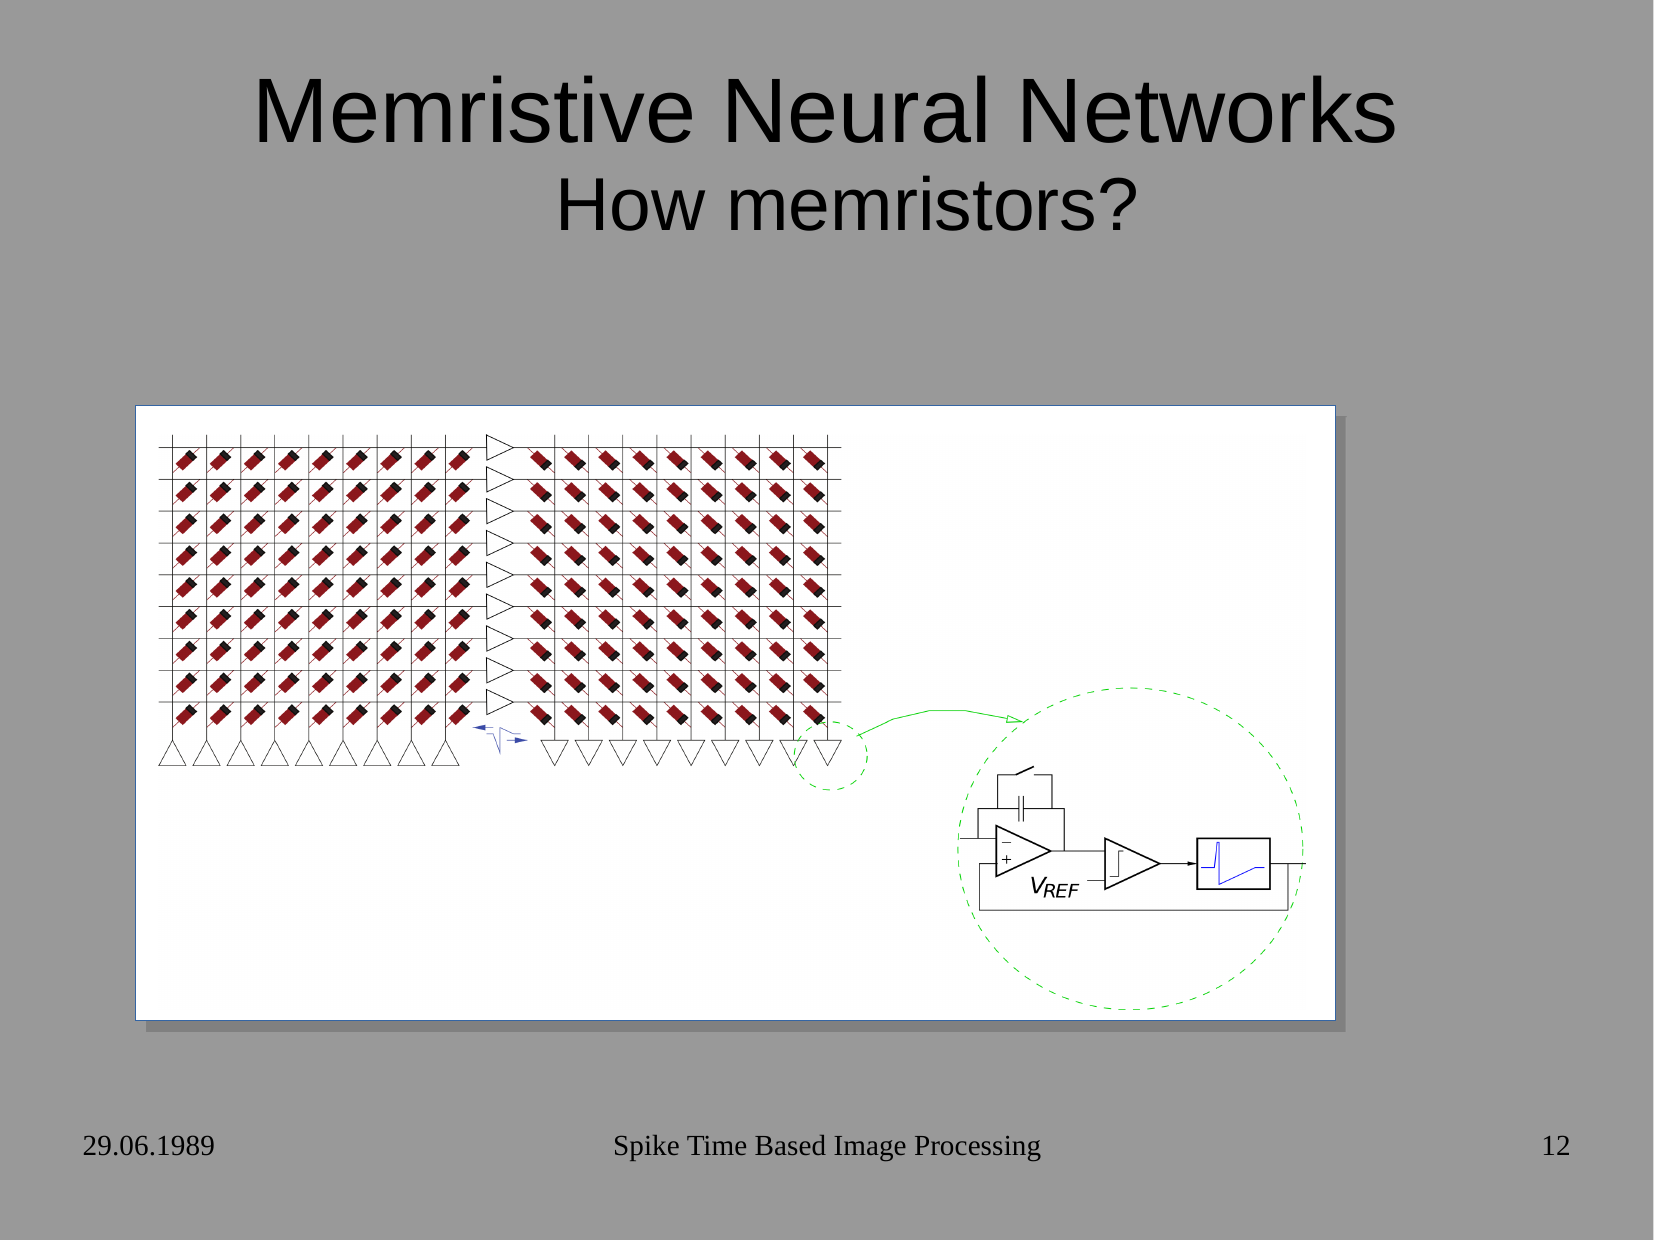

# Memristive Neural Networks How memristors?
29.06.1989
Spike Time Based Image Processing
12